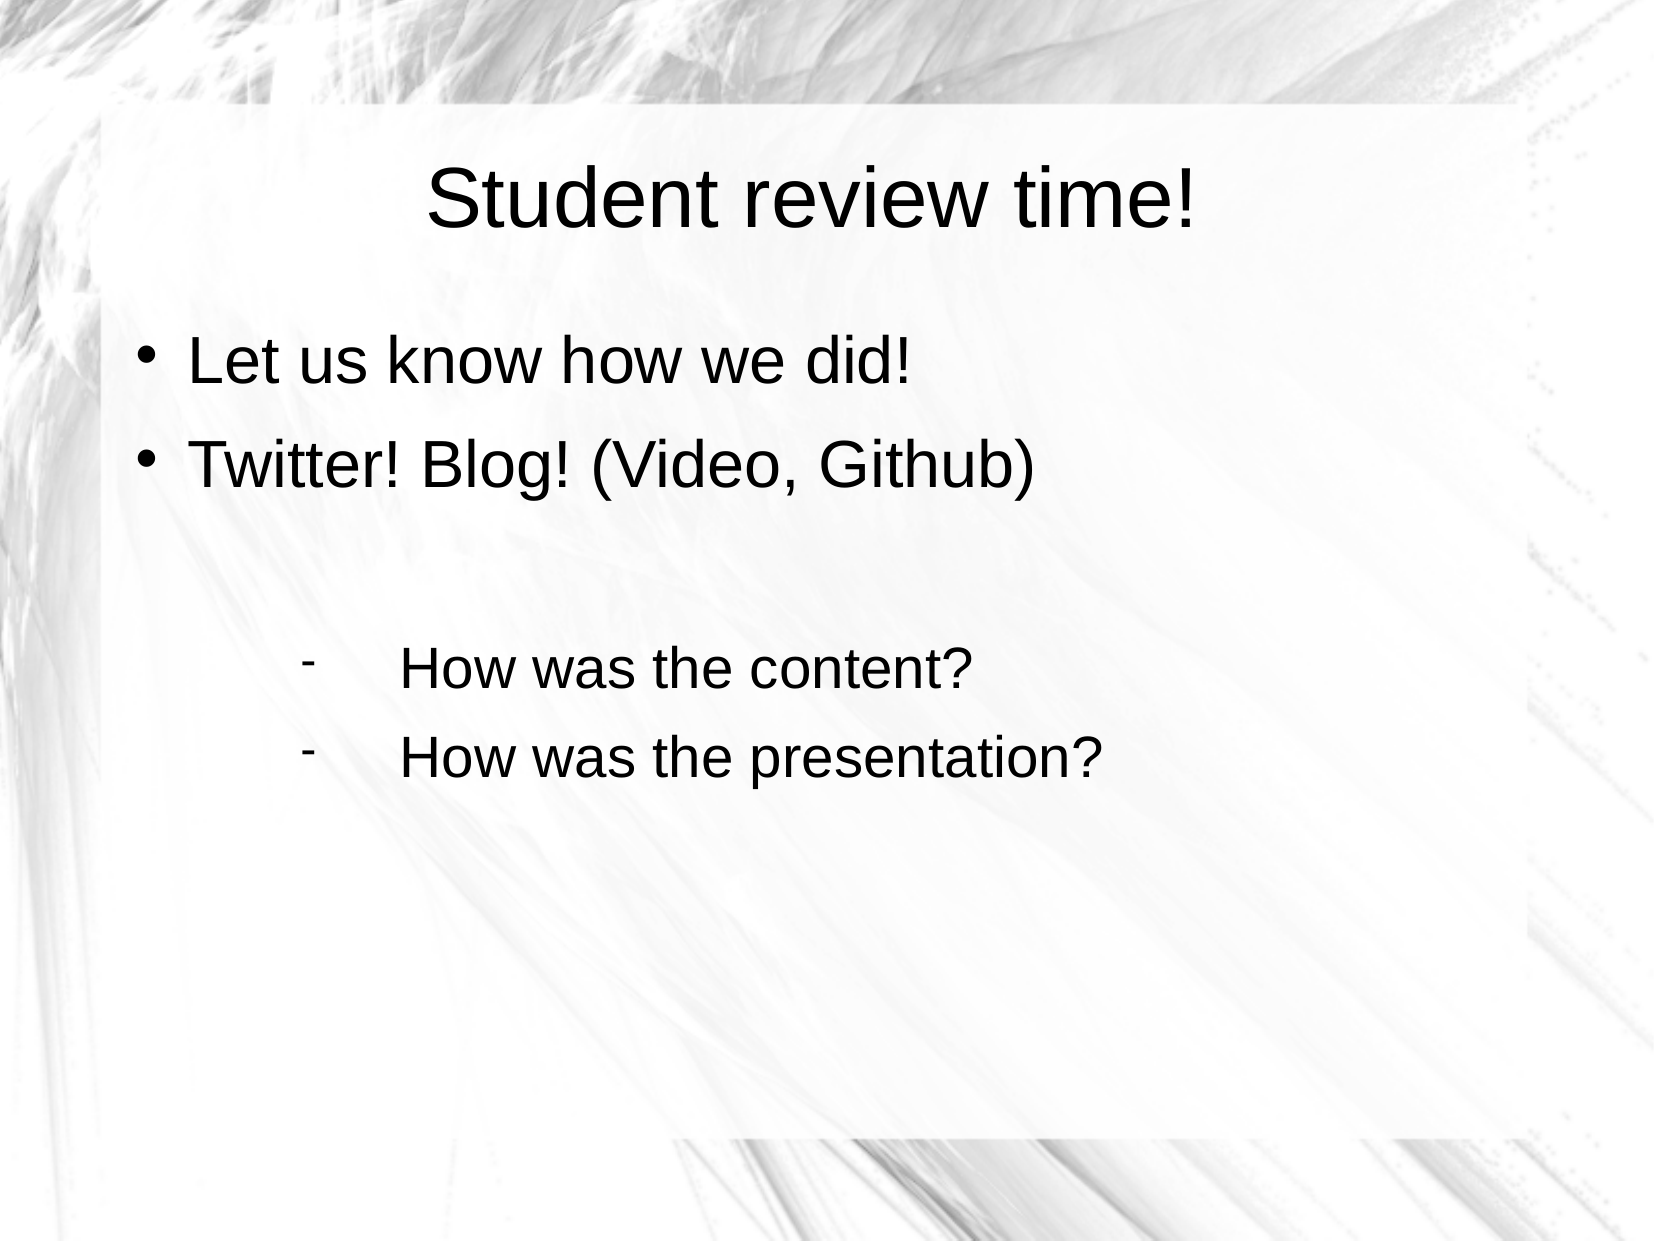

# Student review time!
Let us know how we did!
Twitter! Blog! (Video, Github)
How was the content?
How was the presentation?